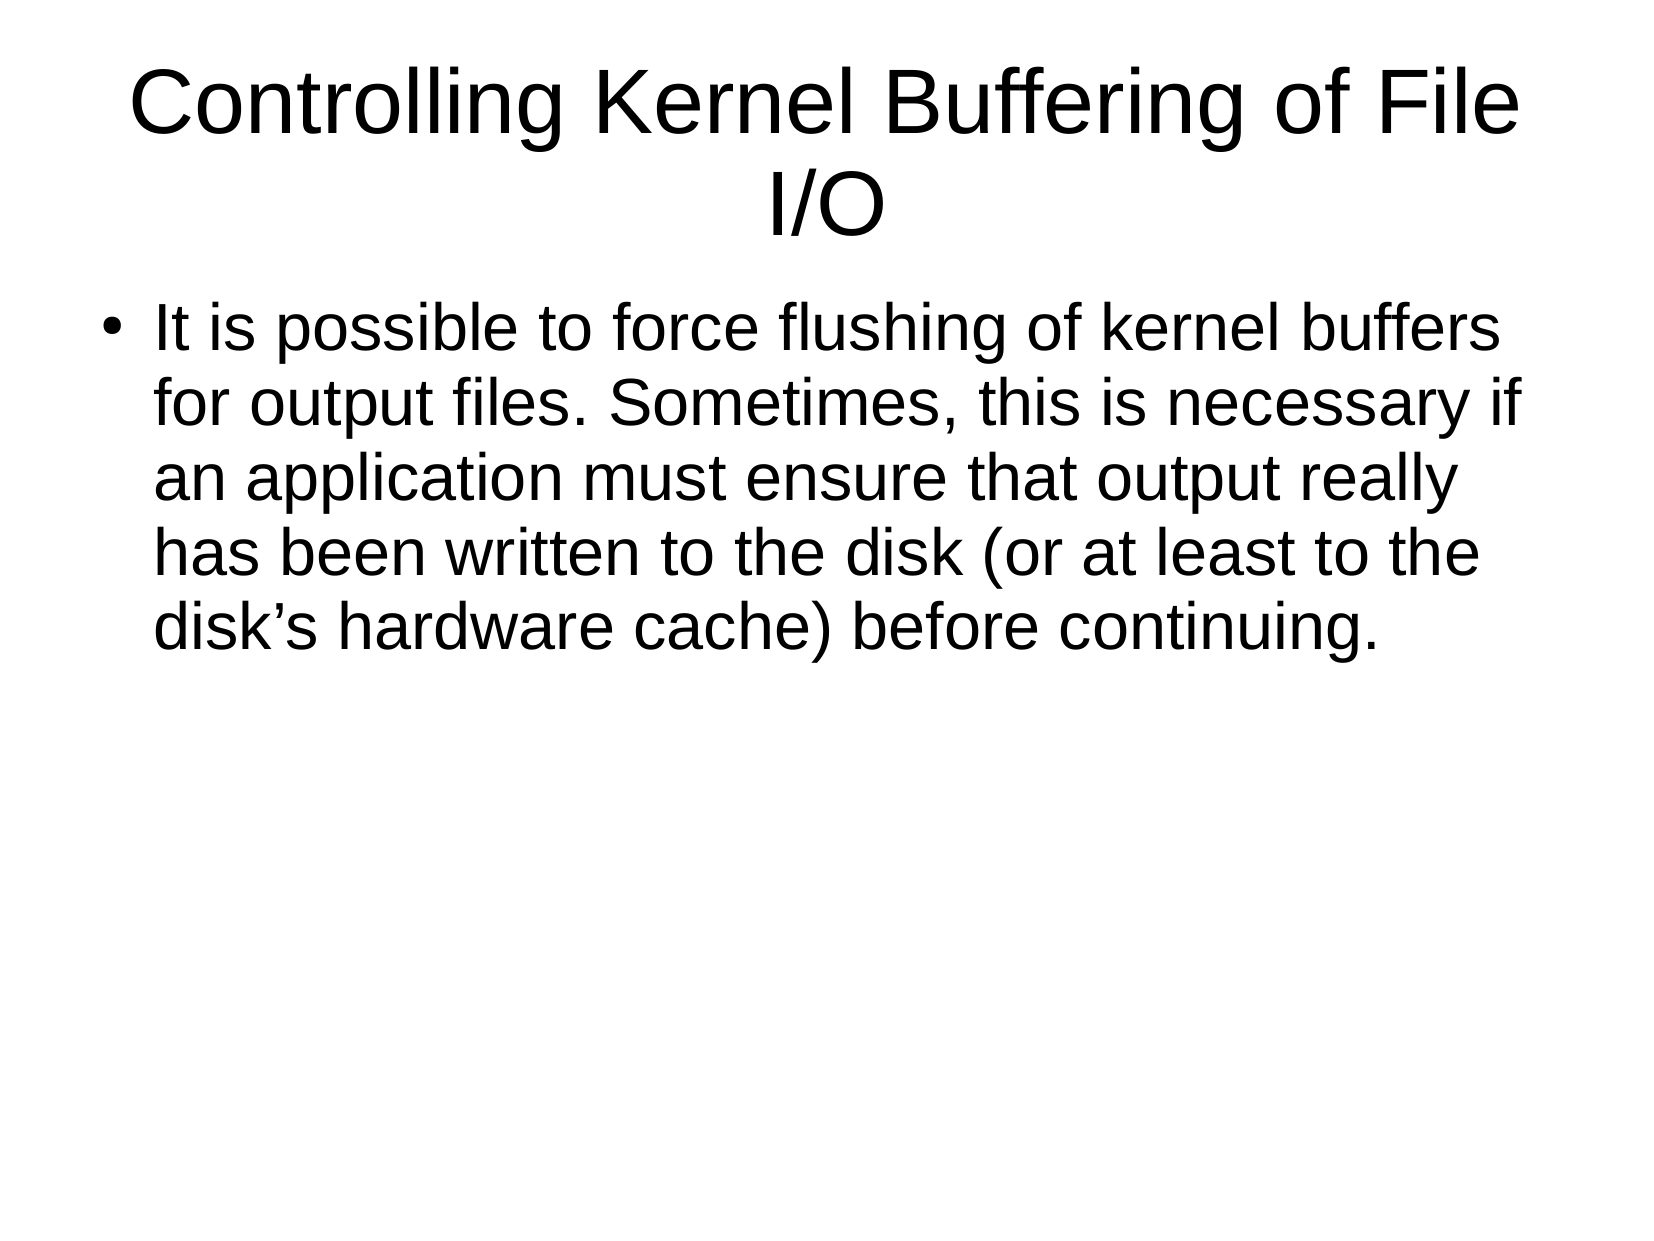

# Controlling Kernel Buffering of File I/O
It is possible to force flushing of kernel buffers for output files. Sometimes, this is necessary if an application must ensure that output really has been written to the disk (or at least to the disk’s hardware cache) before continuing.